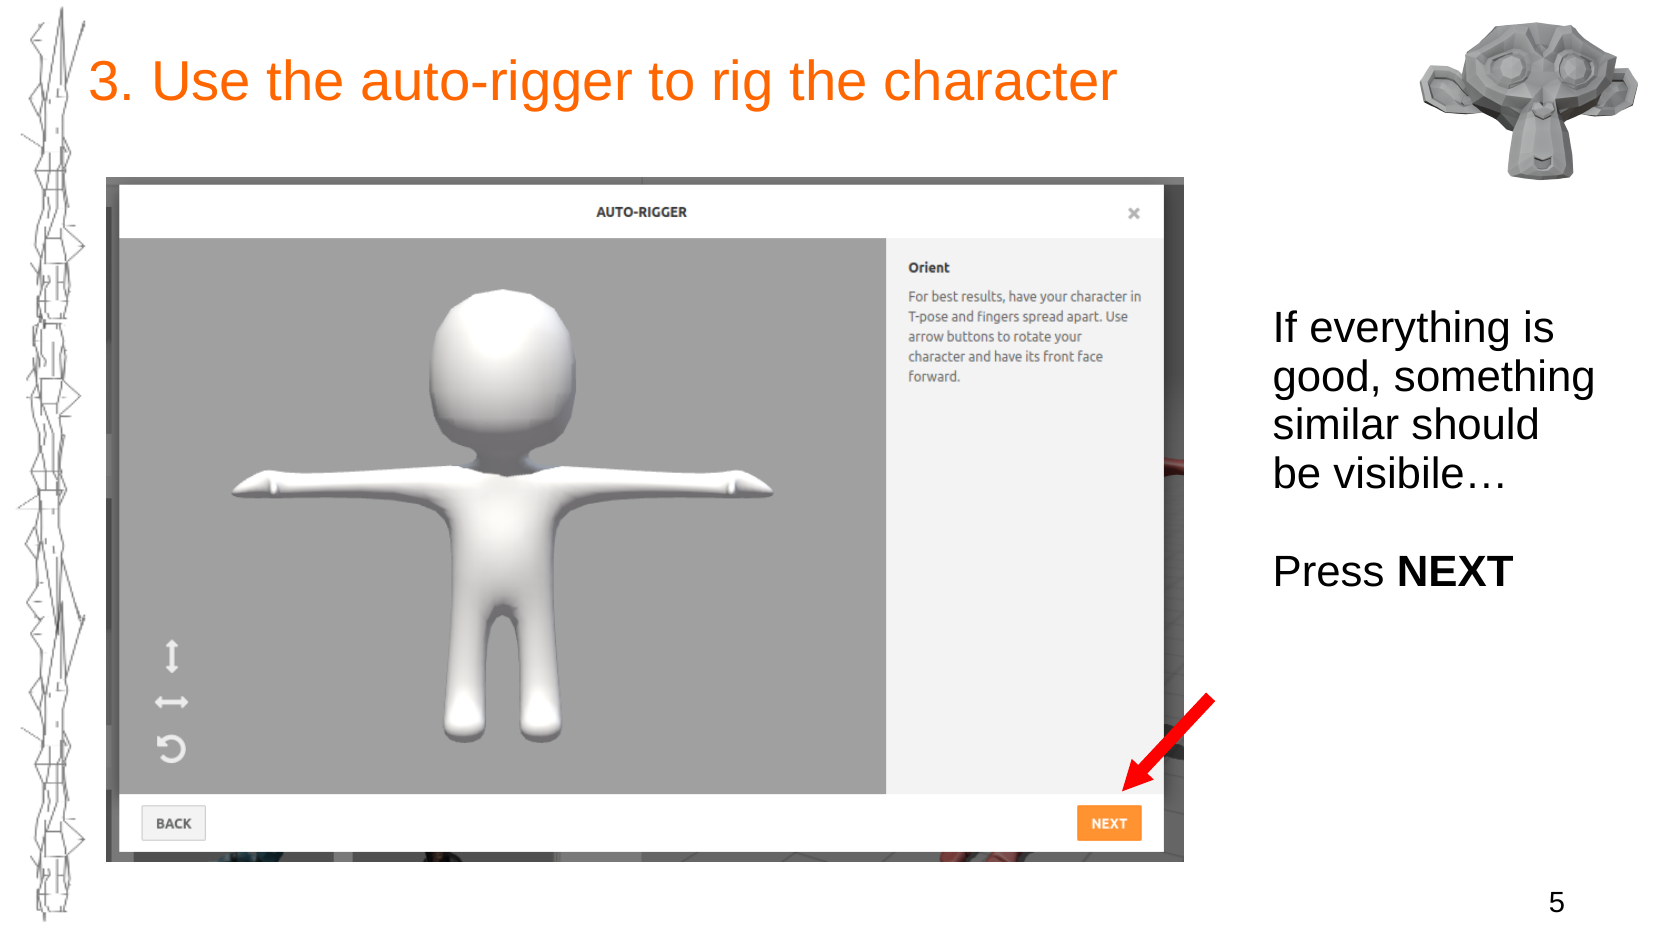

# 3. Use the auto-rigger to rig the character
If everything is good, something similar should be visibile…
Press NEXT
5